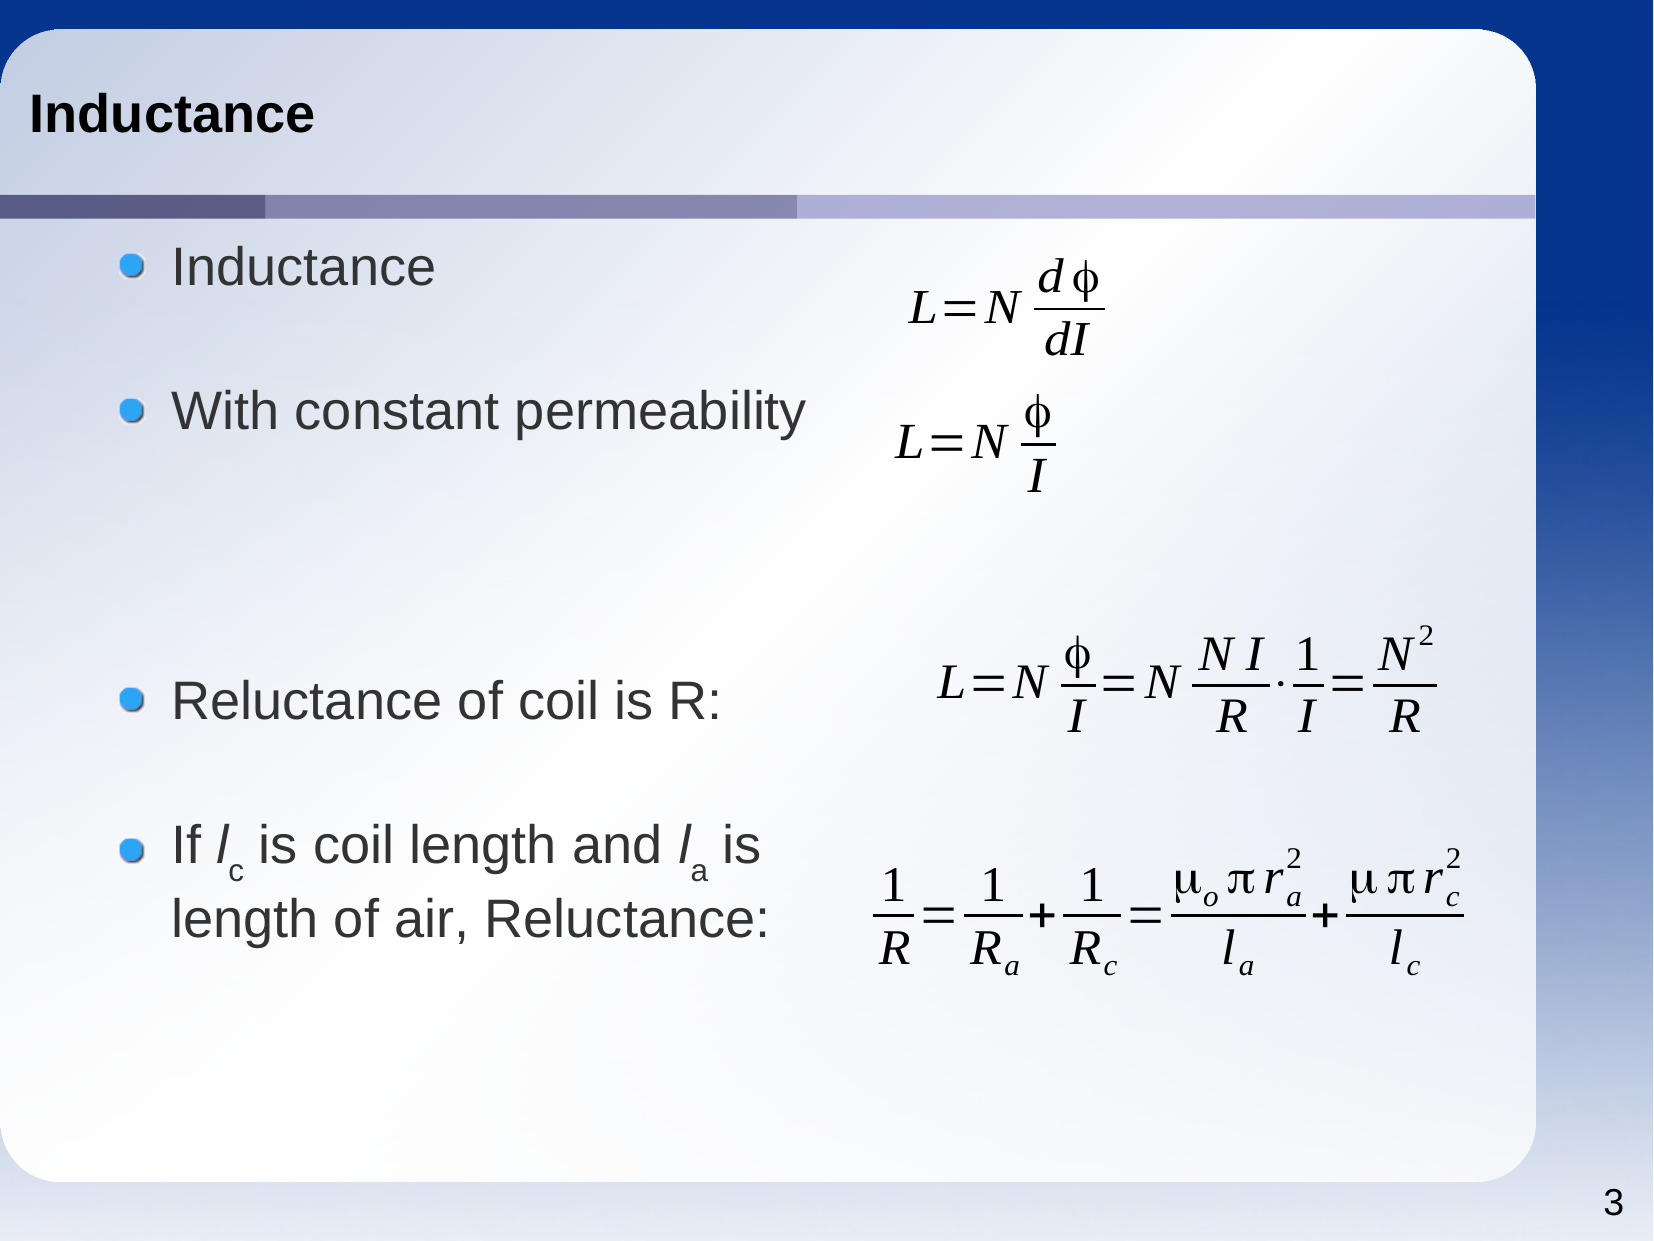

# Inductance
Inductance
With constant permeability
Reluctance of coil is R:
If lc is coil length and la is length of air, Reluctance:
3